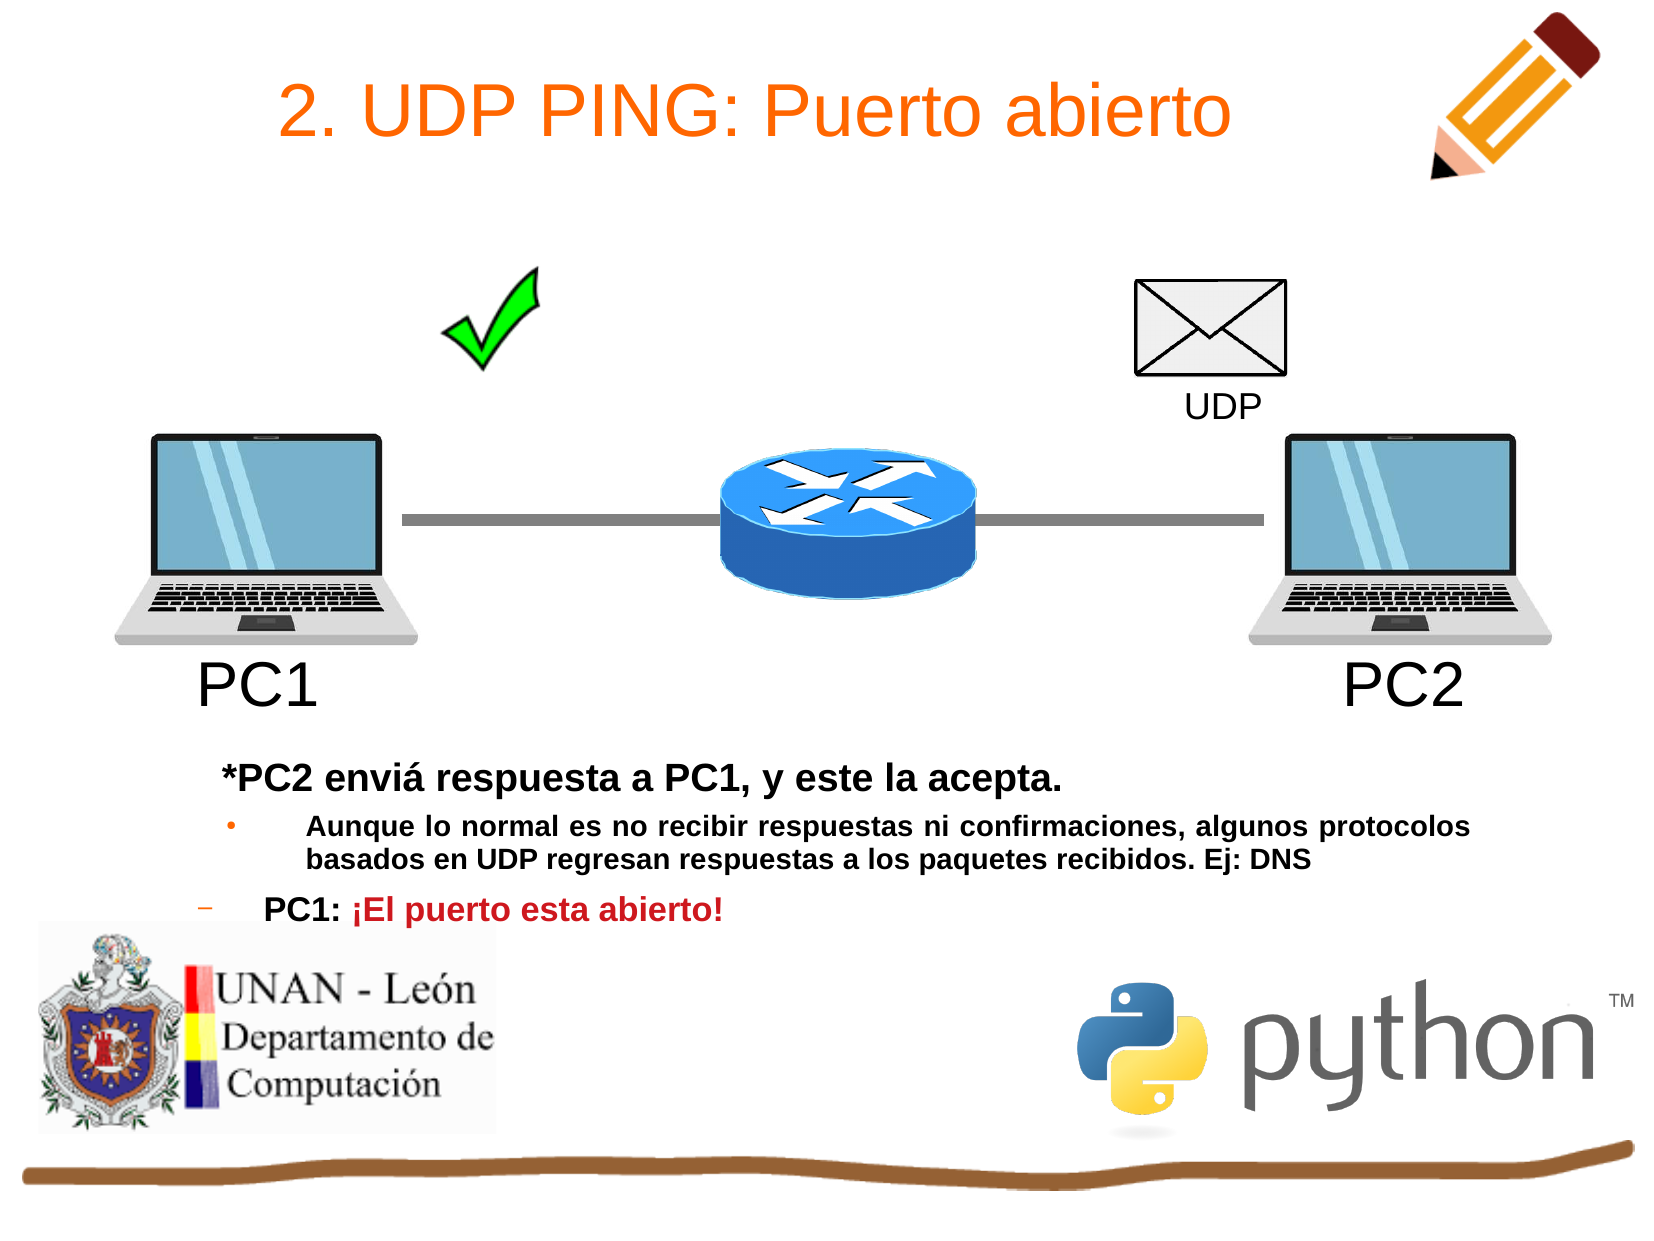

# 2. UDP PING: Puerto abierto
UDP
PC1
PC2
*PC2 enviá respuesta a PC1, y este la acepta.
Aunque lo normal es no recibir respuestas ni confirmaciones, algunos protocolos basados en UDP regresan respuestas a los paquetes recibidos. Ej: DNS
PC1: ¡El puerto esta abierto!